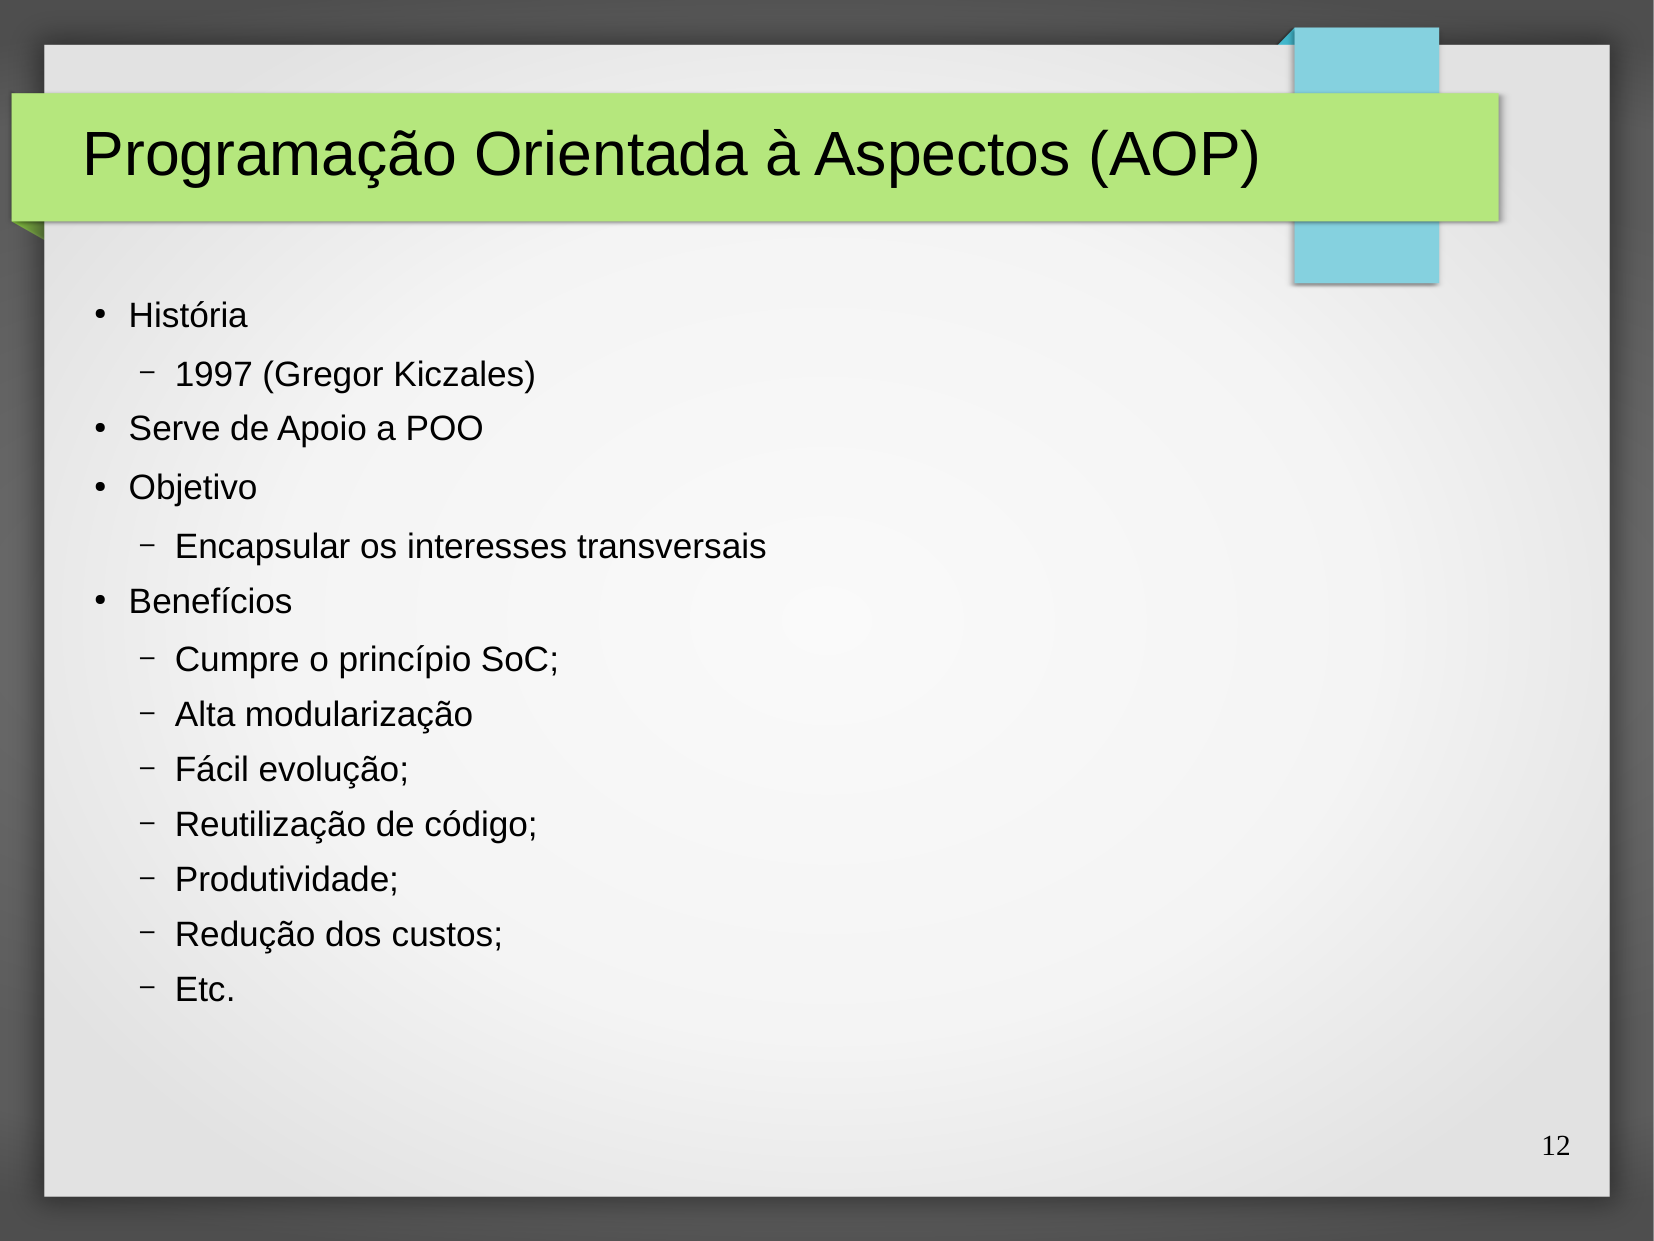

# Programação Orientada à Aspectos (AOP)
História
1997 (Gregor Kiczales)
Serve de Apoio a POO
Objetivo
Encapsular os interesses transversais
Benefícios
Cumpre o princípio SoC;
Alta modularização
Fácil evolução;
Reutilização de código;
Produtividade;
Redução dos custos;
Etc.
12